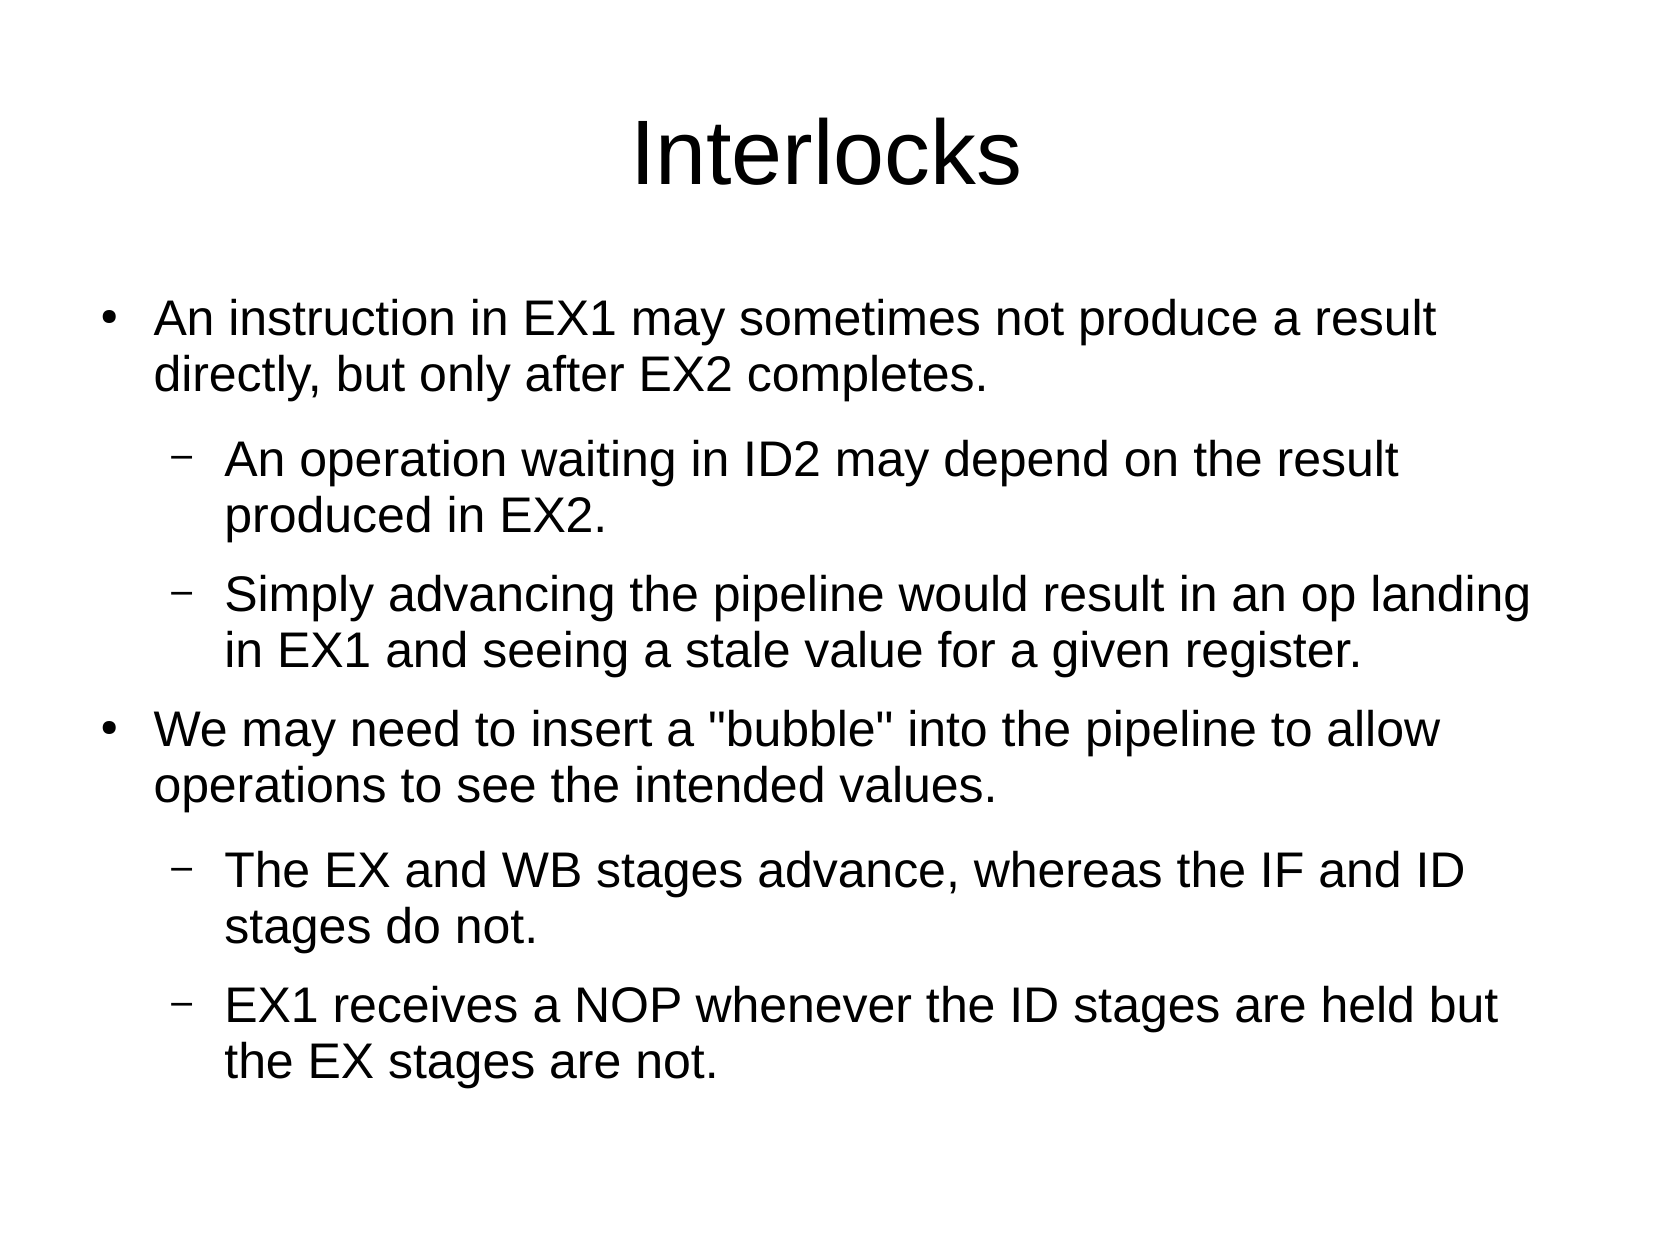

# Interlocks
An instruction in EX1 may sometimes not produce a result directly, but only after EX2 completes.
An operation waiting in ID2 may depend on the result produced in EX2.
Simply advancing the pipeline would result in an op landing in EX1 and seeing a stale value for a given register.
We may need to insert a "bubble" into the pipeline to allow operations to see the intended values.
The EX and WB stages advance, whereas the IF and ID stages do not.
EX1 receives a NOP whenever the ID stages are held but the EX stages are not.